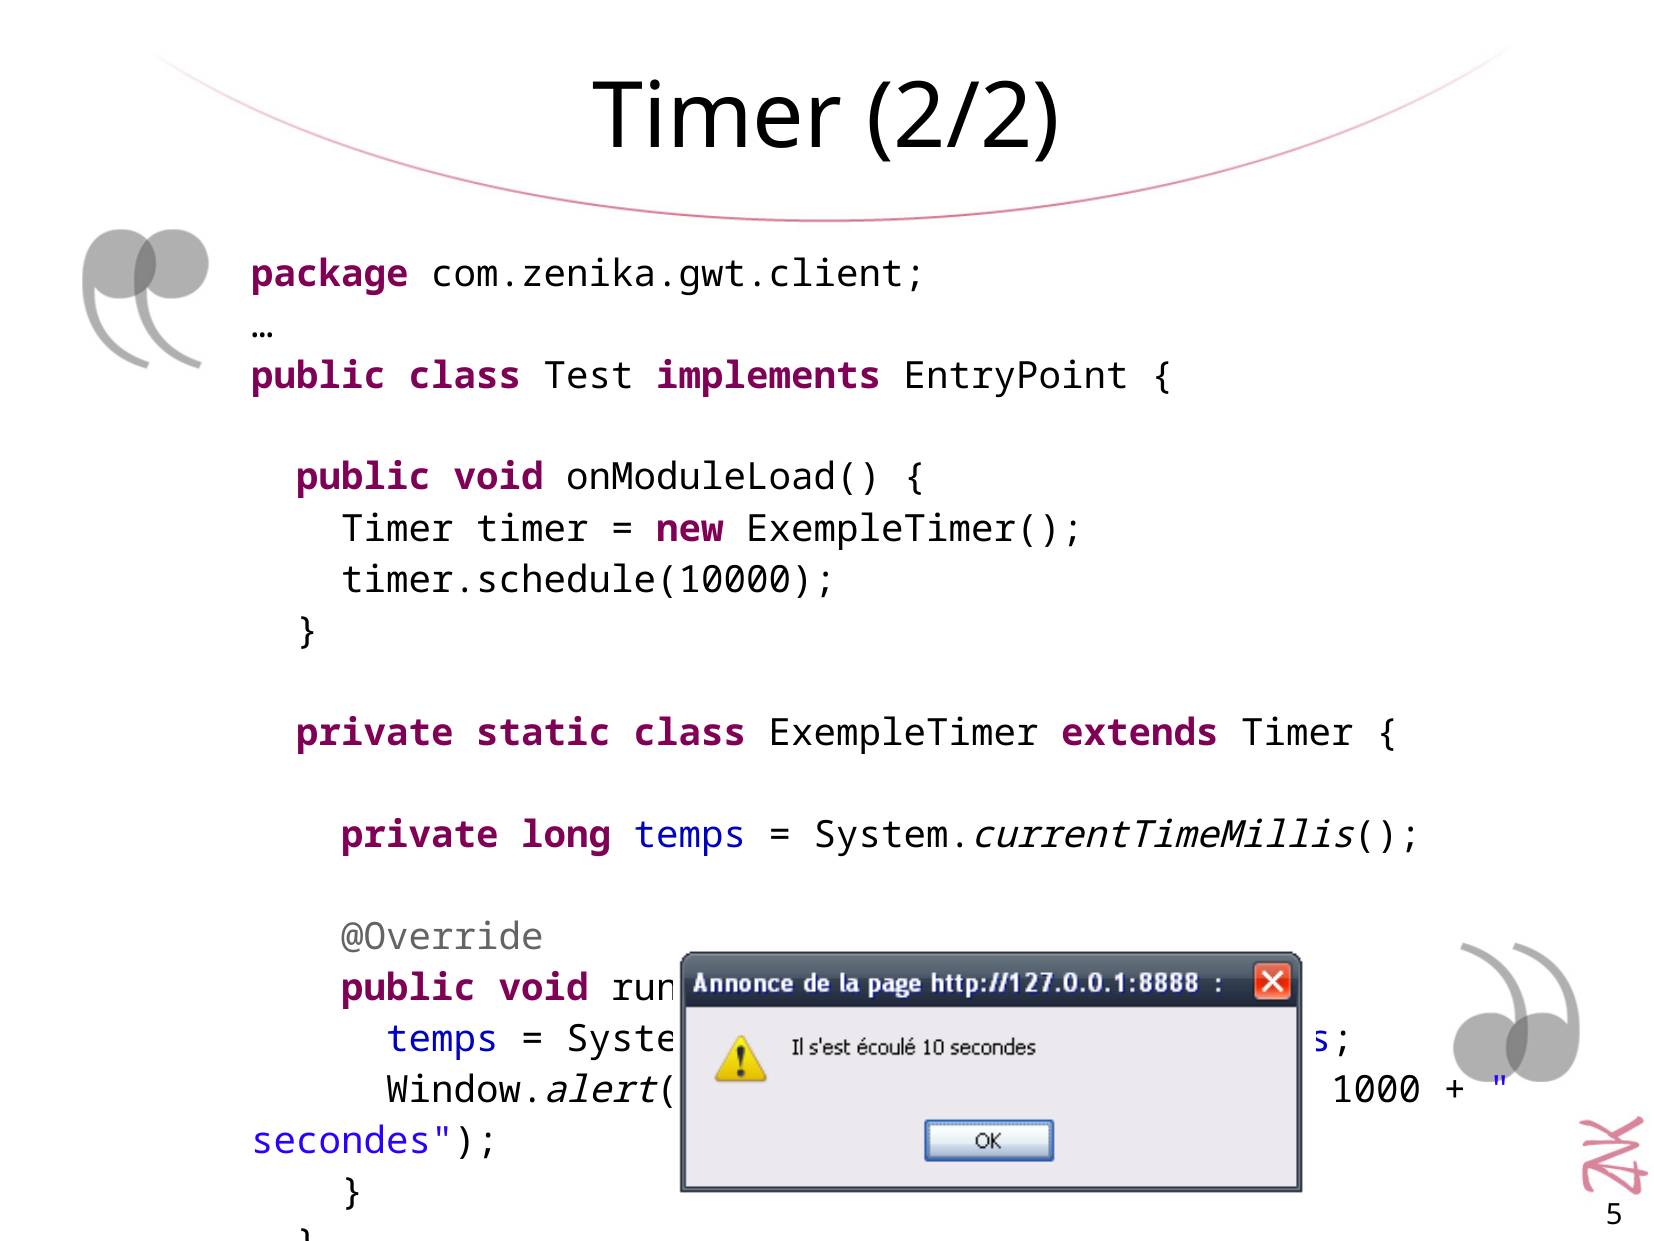

# Timer (2/2)
package com.zenika.gwt.client;
…
public class Test implements EntryPoint {
 public void onModuleLoad() {
 Timer timer = new ExempleTimer();
 timer.schedule(10000);
 }
 private static class ExempleTimer extends Timer {
 private long temps = System.currentTimeMillis();
 @Override
 public void run() {
 temps = System.currentTimeMillis() - temps;
 Window.alert("Il s'est écoulé " + temps / 1000 + " secondes");
 }
 }
}
5